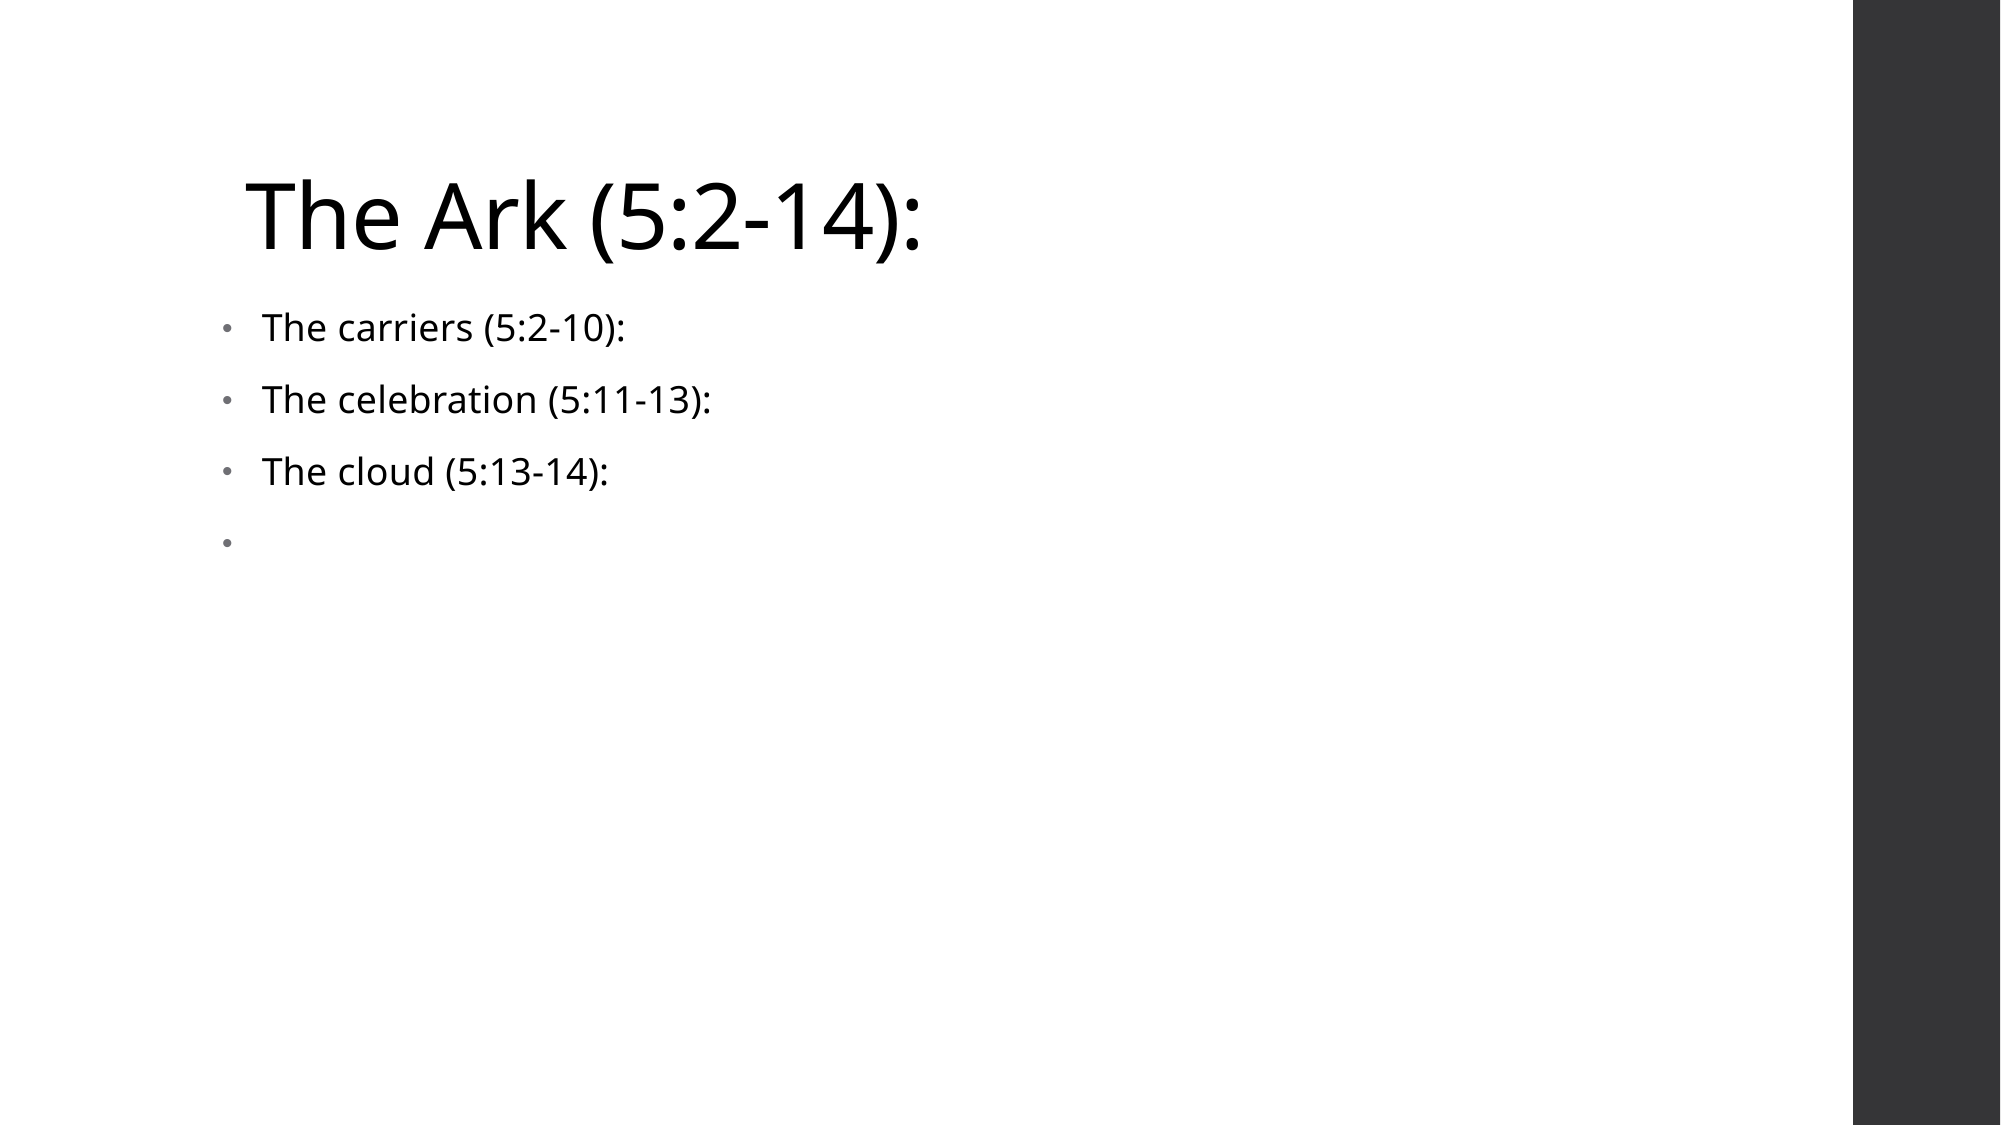

# The Ark (5:2-14):
 The carriers (5:2-10):
 The celebration (5:11-13):
 The cloud (5:13-14):